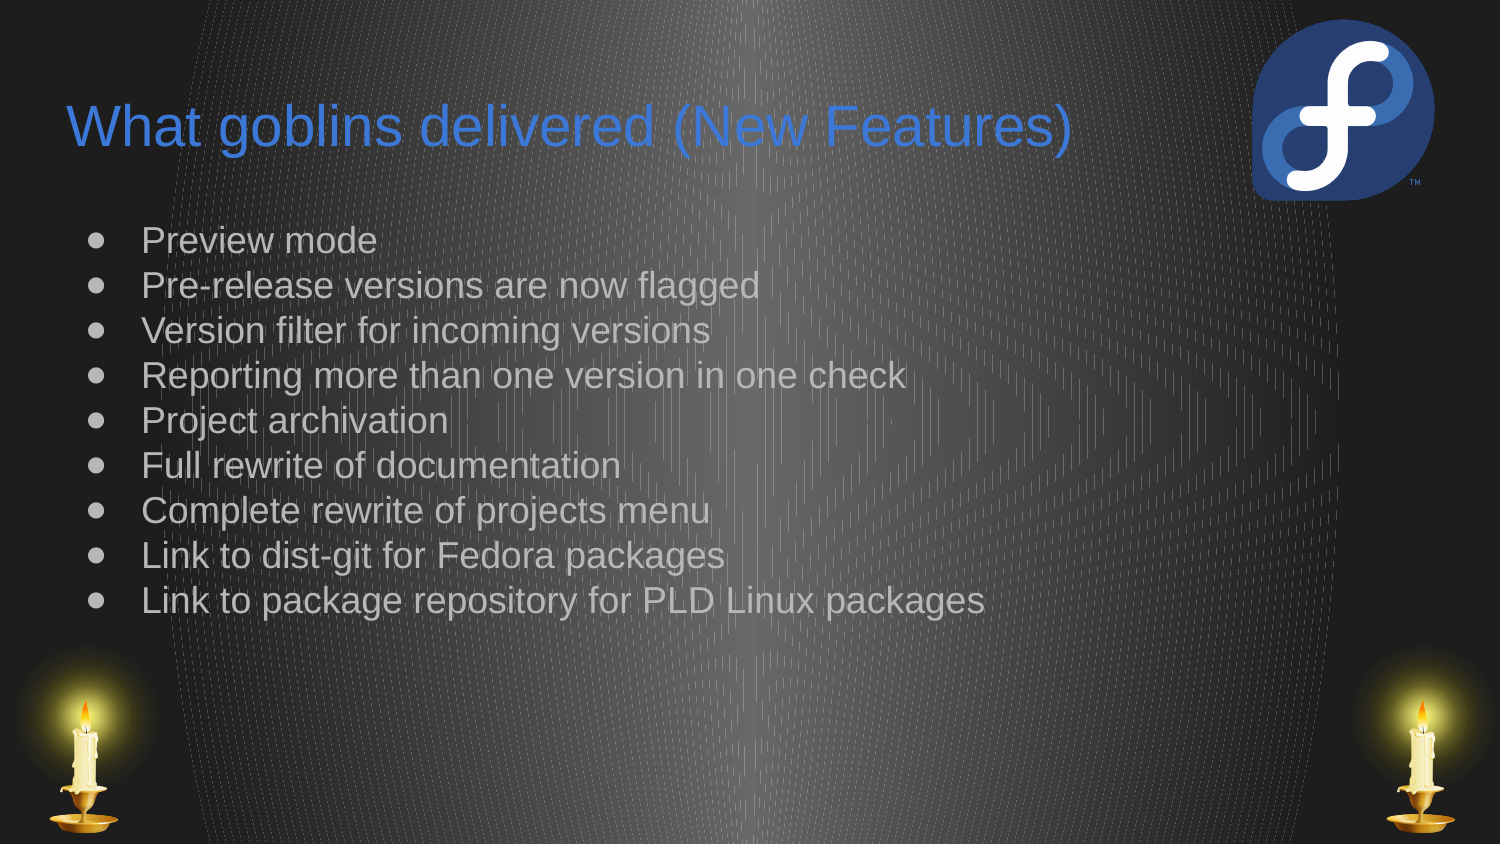

# What goblins delivered (New Features)
Preview mode
Pre-release versions are now flagged
Version filter for incoming versions
Reporting more than one version in one check
Project archivation
Full rewrite of documentation
Complete rewrite of projects menu
Link to dist-git for Fedora packages
Link to package repository for PLD Linux packages